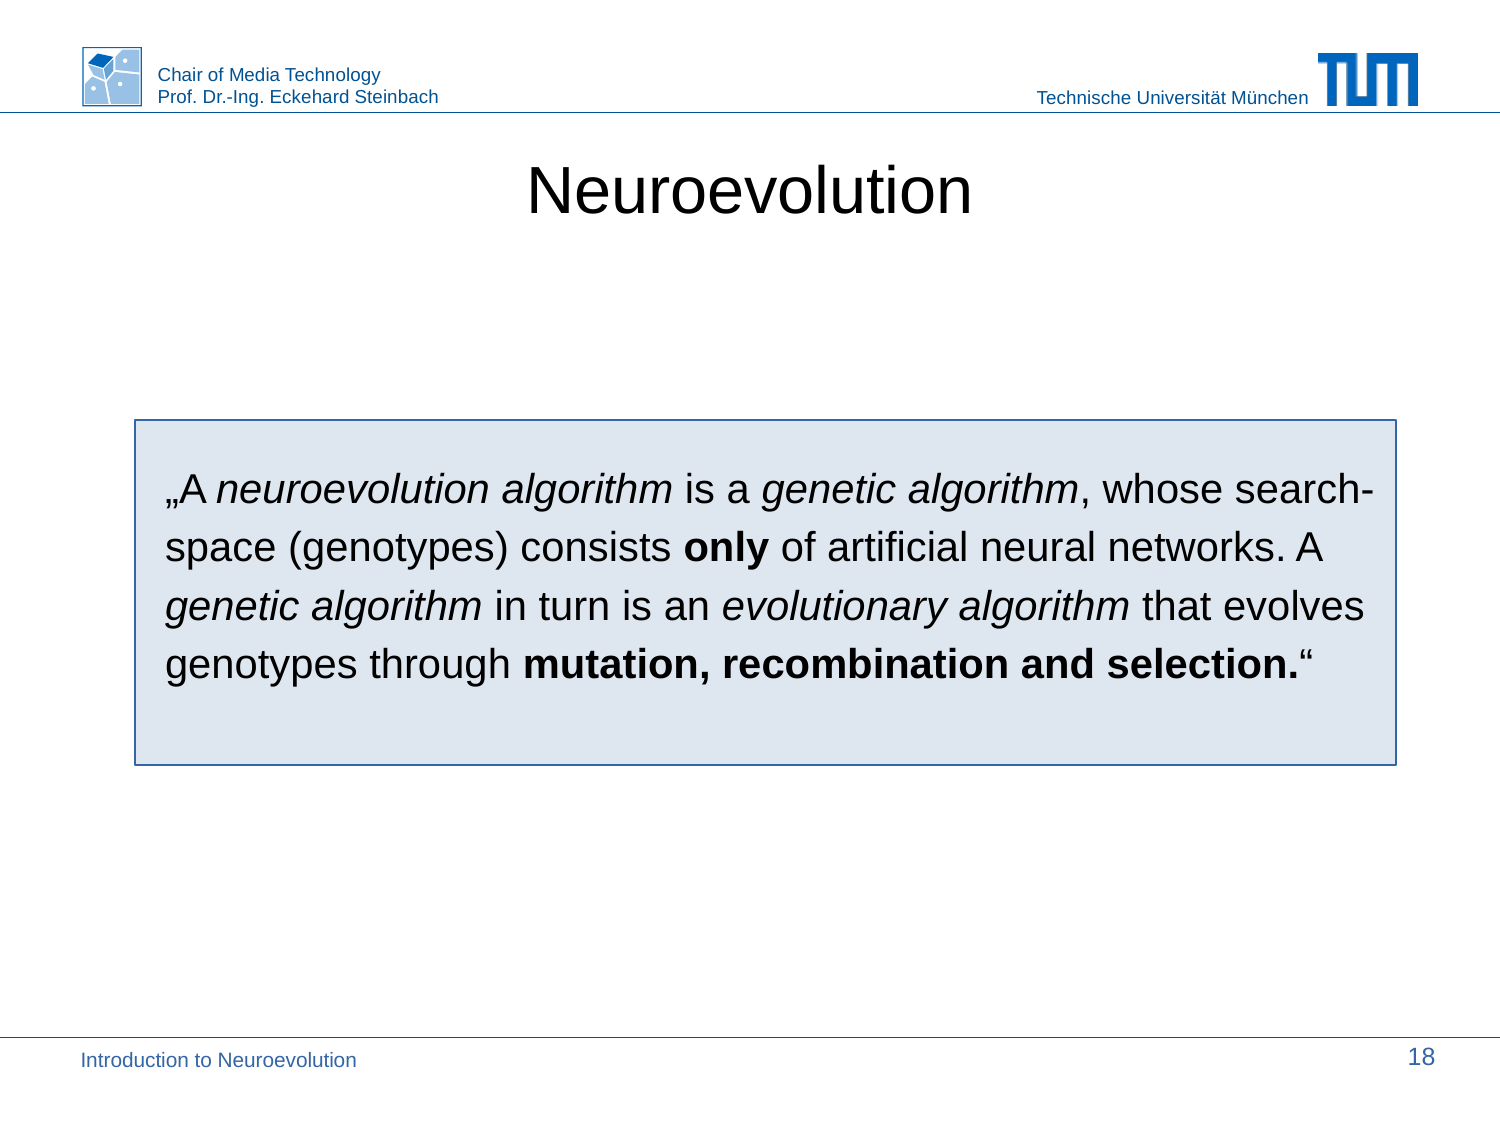

Neuroevolution
# „A neuroevolution algorithm is a genetic algorithm, whose search-
 space (genotypes) consists only of artificial neural networks. A
 genetic algorithm in turn is an evolutionary algorithm that evolves
 genotypes through mutation, recombination and selection.“
Introduction to Neuroevolution